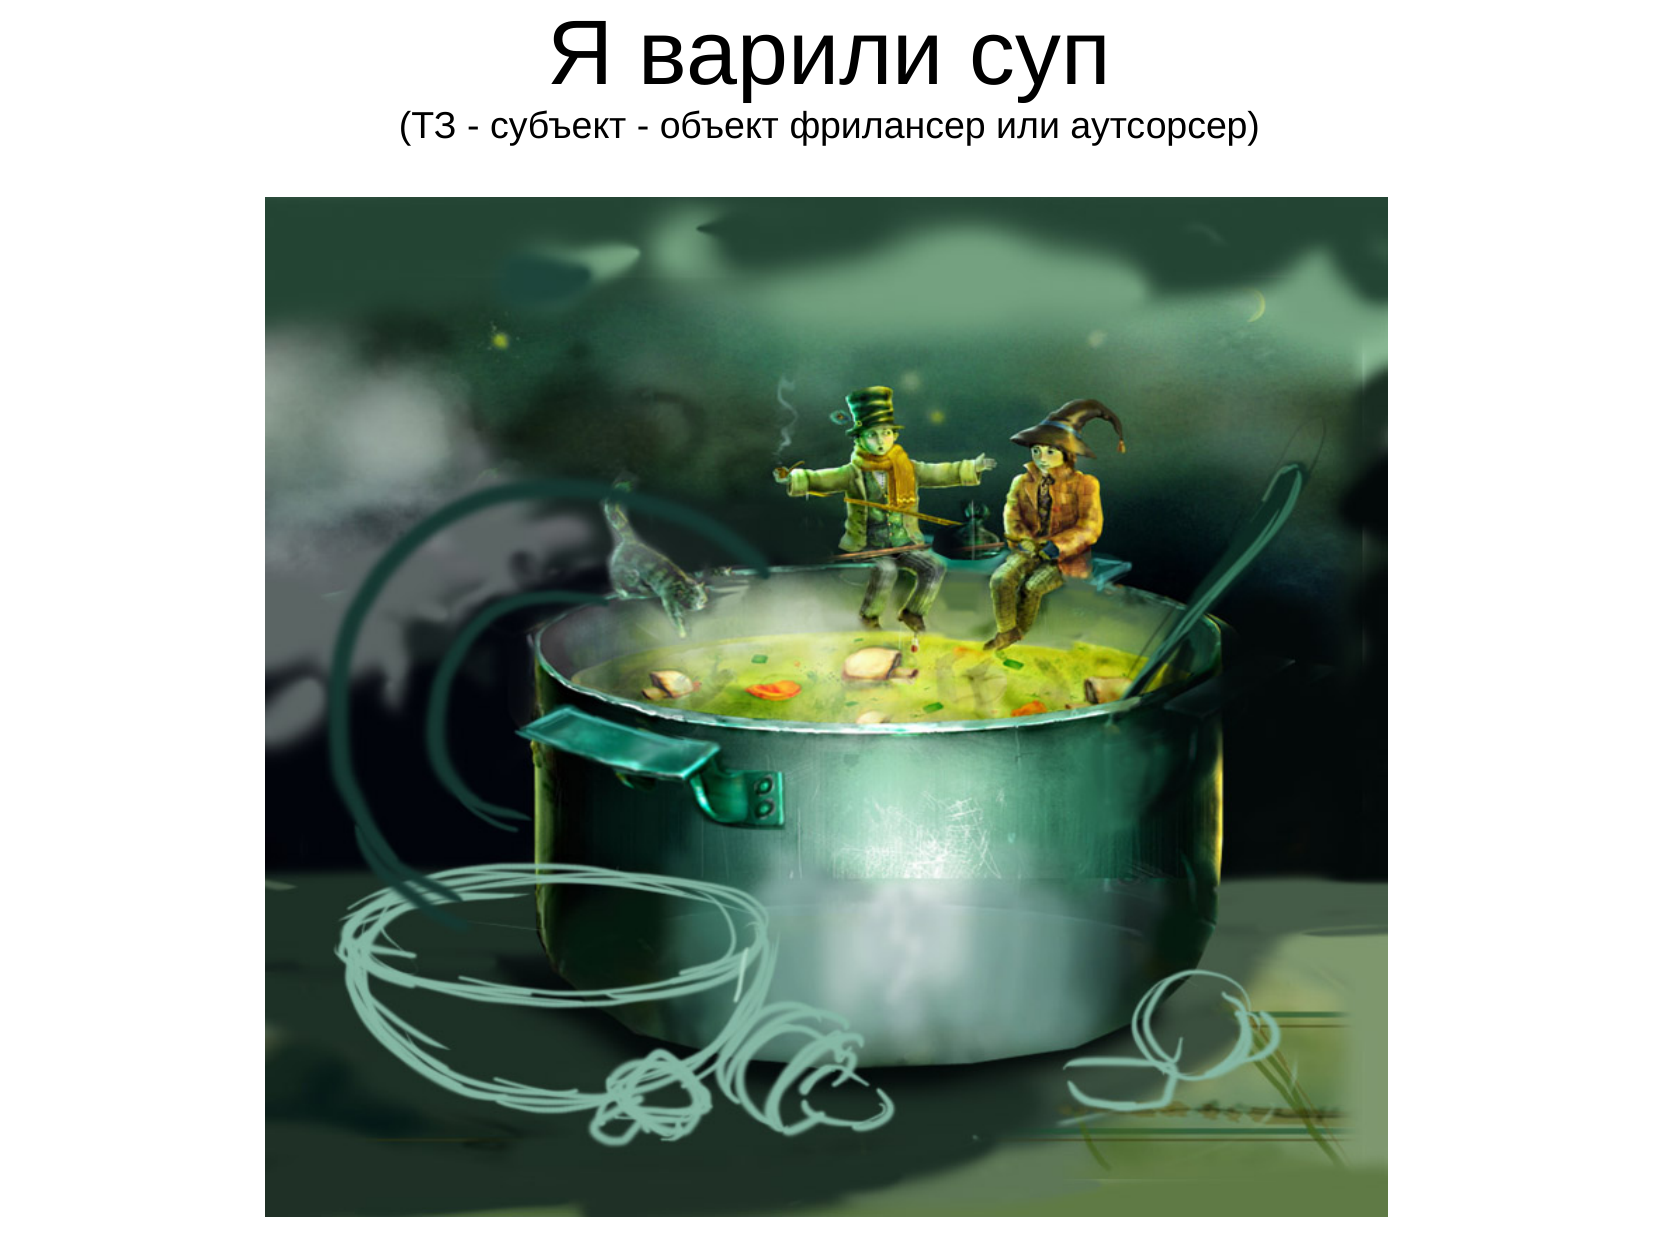

# Я варили суп (ТЗ - субъект - объект фрилансер или аутсорсер)